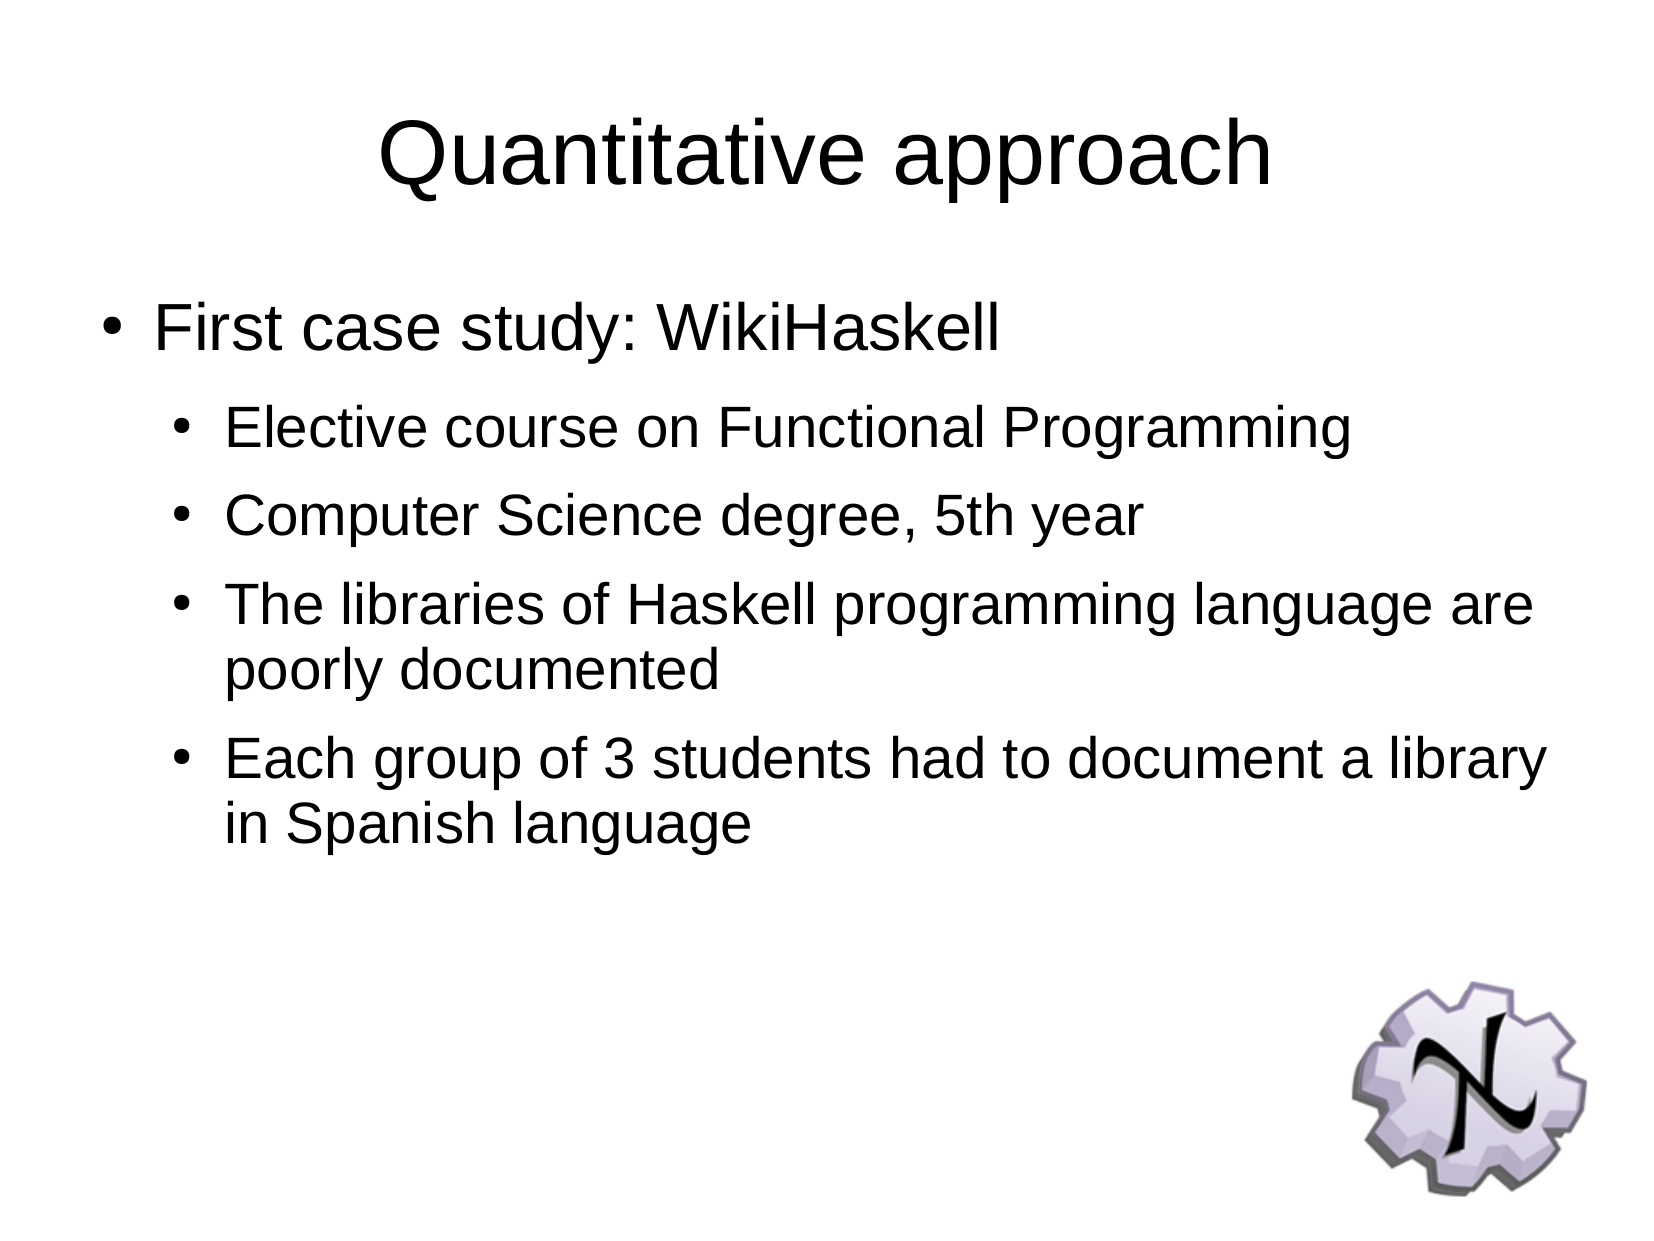

# Quantitative approach
First case study: WikiHaskell
Elective course on Functional Programming
Computer Science degree, 5th year
The libraries of Haskell programming language are poorly documented
Each group of 3 students had to document a library in Spanish language